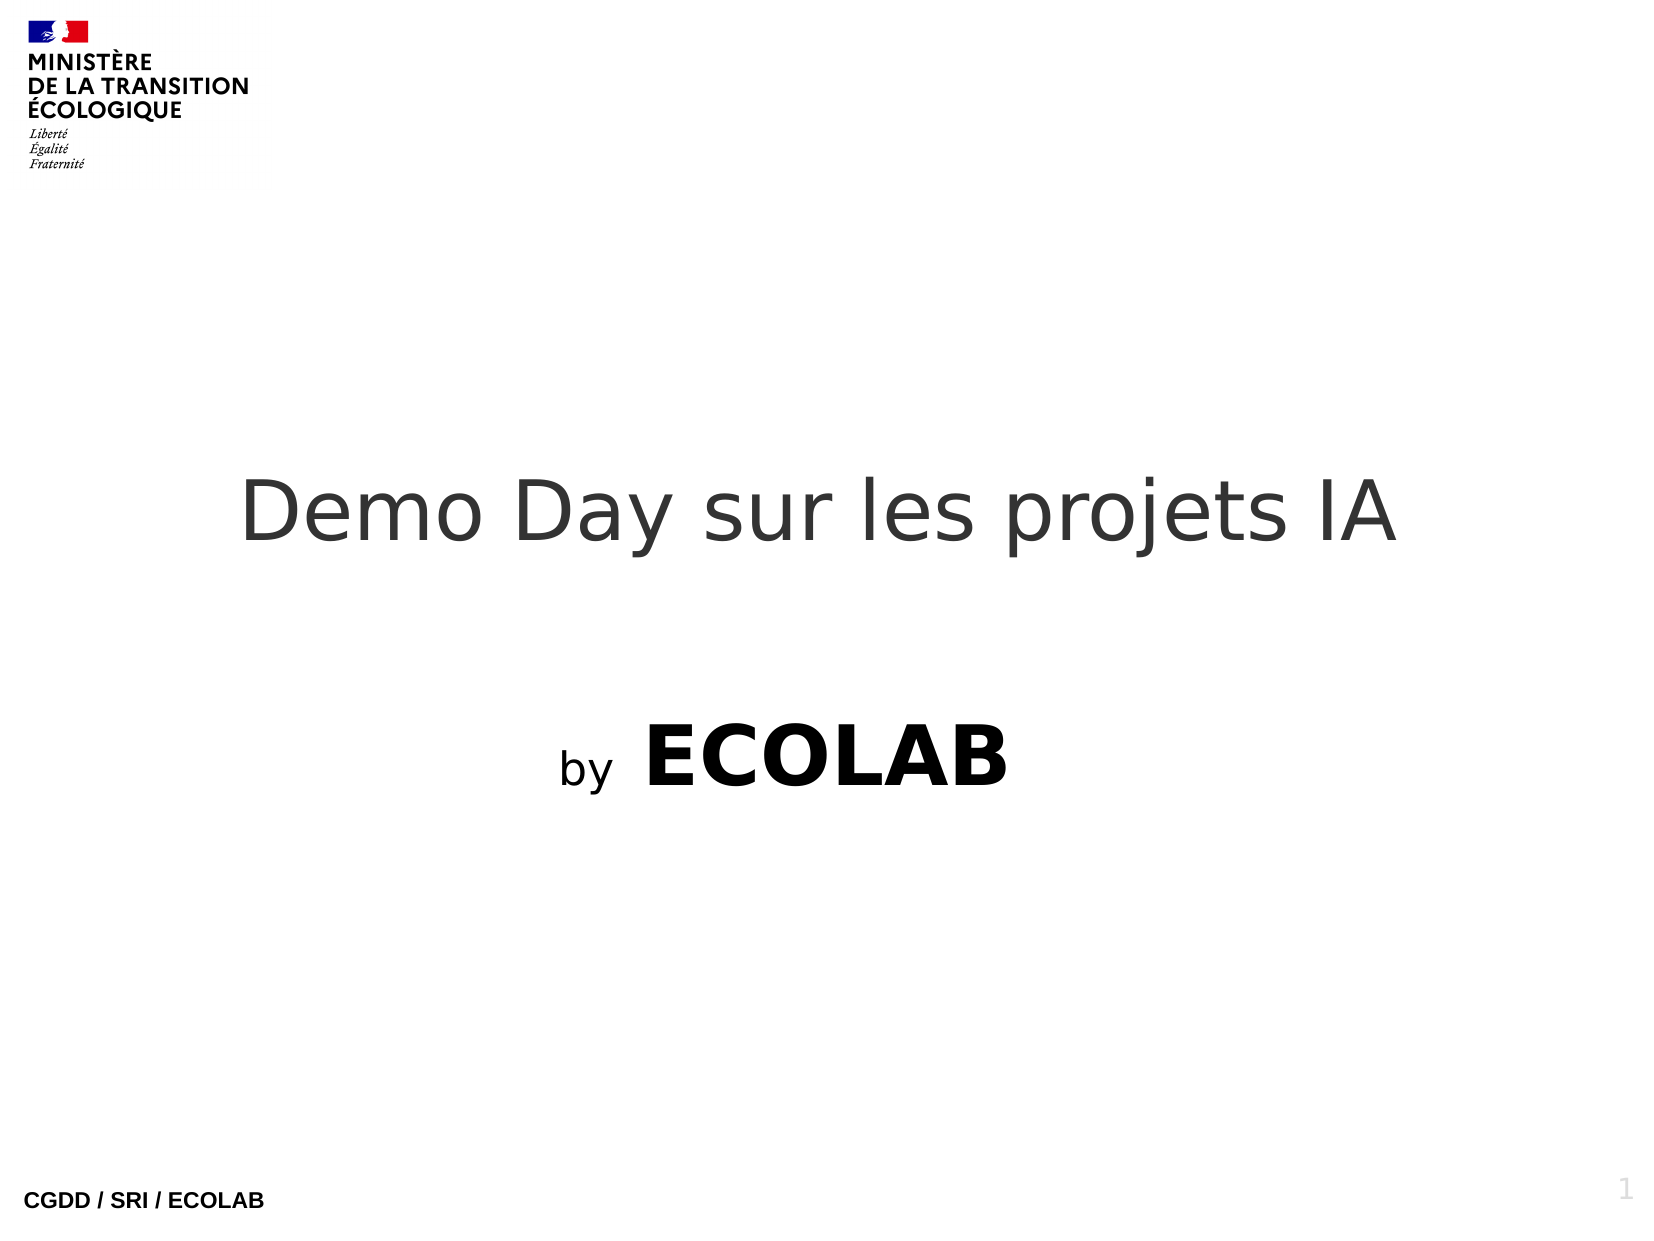

# Demo Day sur les projets IA
by ECOLAB
1